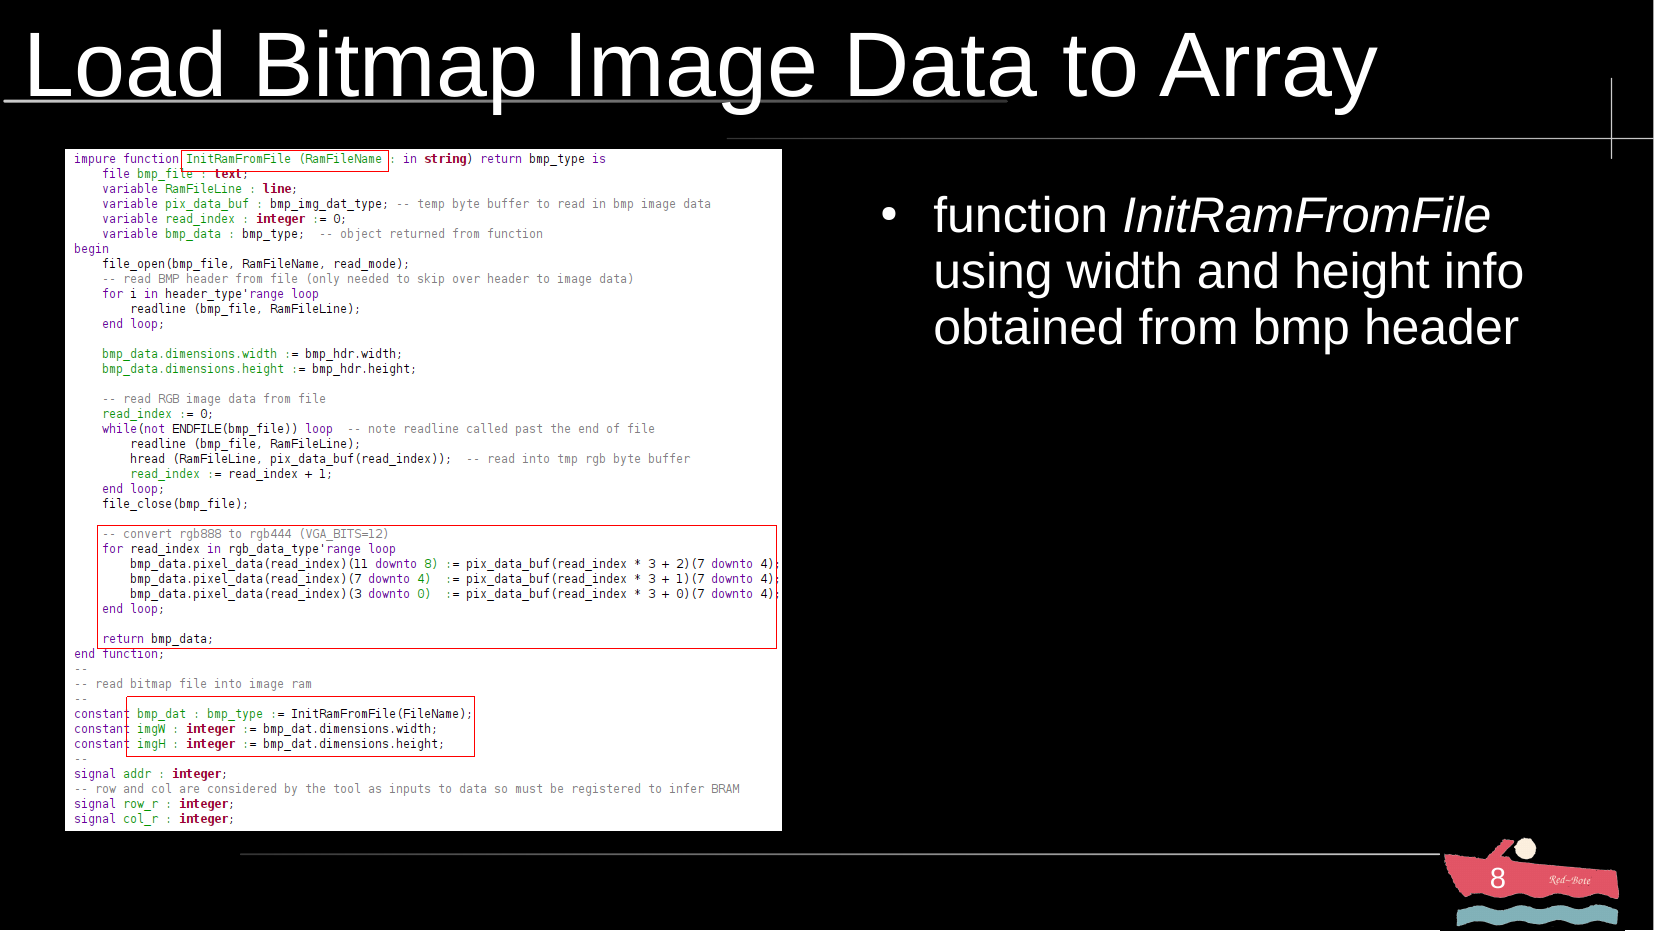

# Load Bitmap Image Data to Array
function InitRamFromFile using width and height info obtained from bmp header
8